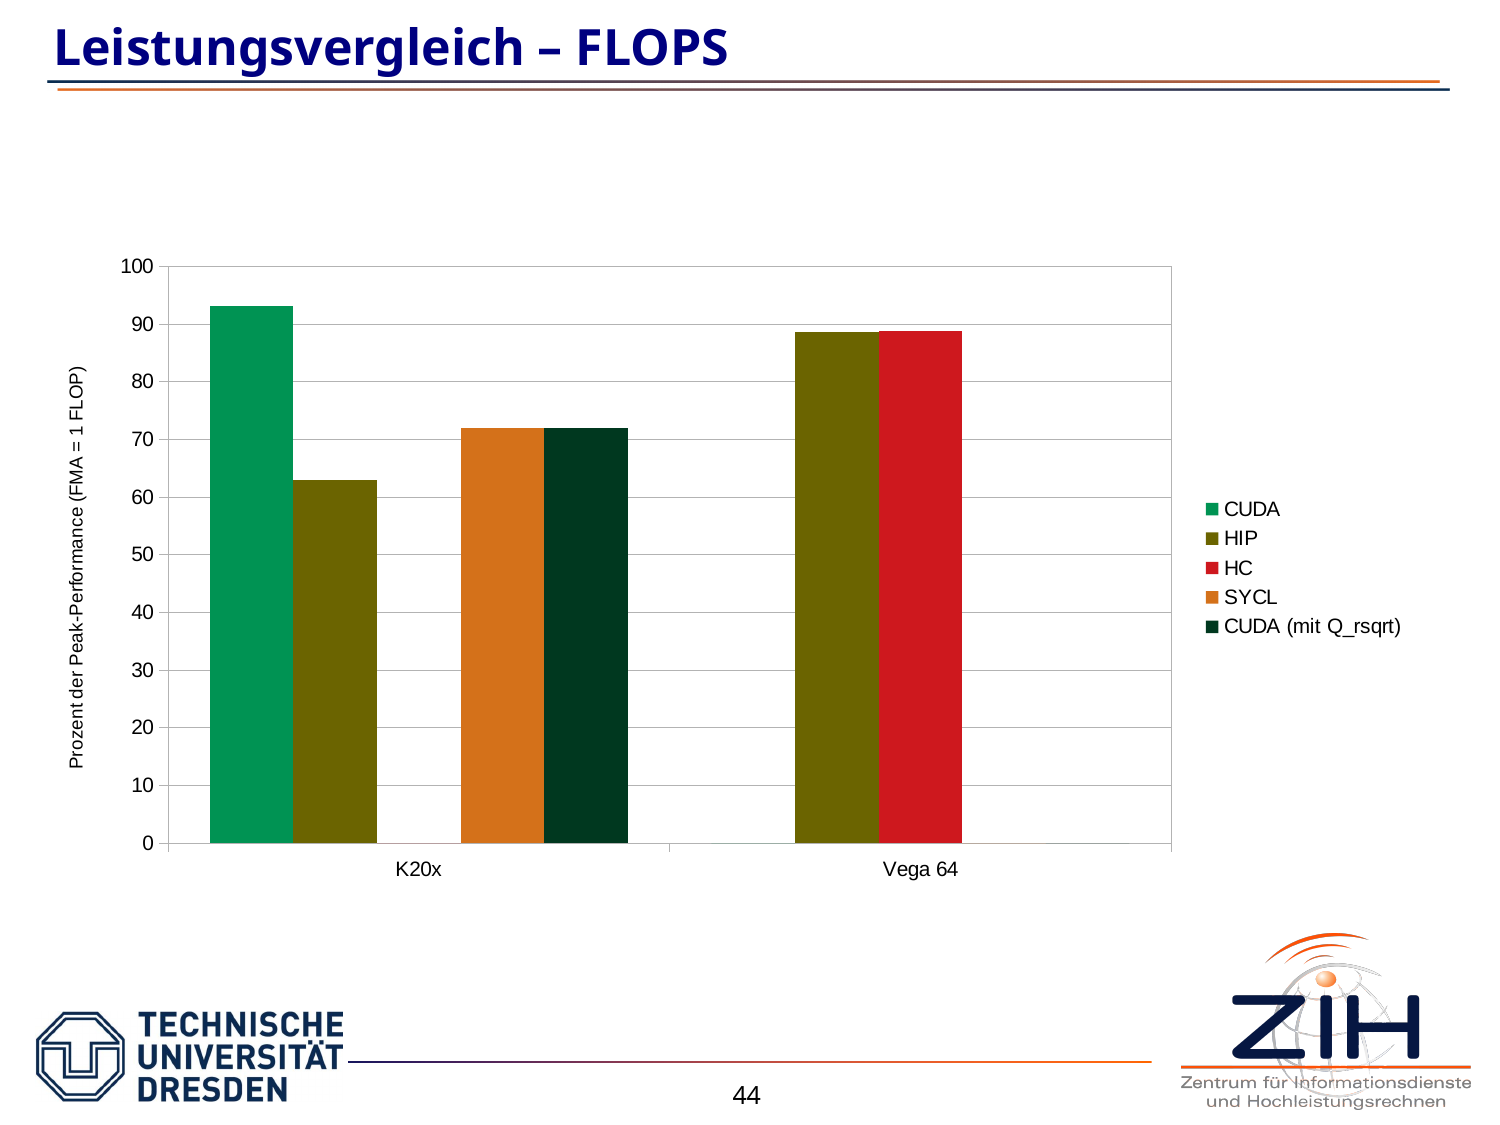

# Leistungsvergleich – FLOPS
### Chart
| Category | CUDA | HIP | HC | SYCL | CUDA (mit Q_rsqrt) |
|---|---|---|---|---|---|
| K20x | 93.1 | 63.0 | 0.0 | 72.04 | 72.04 |
| Vega 64 | 0.0 | 88.7 | 88.74 | 0.0 | 0.0 |44